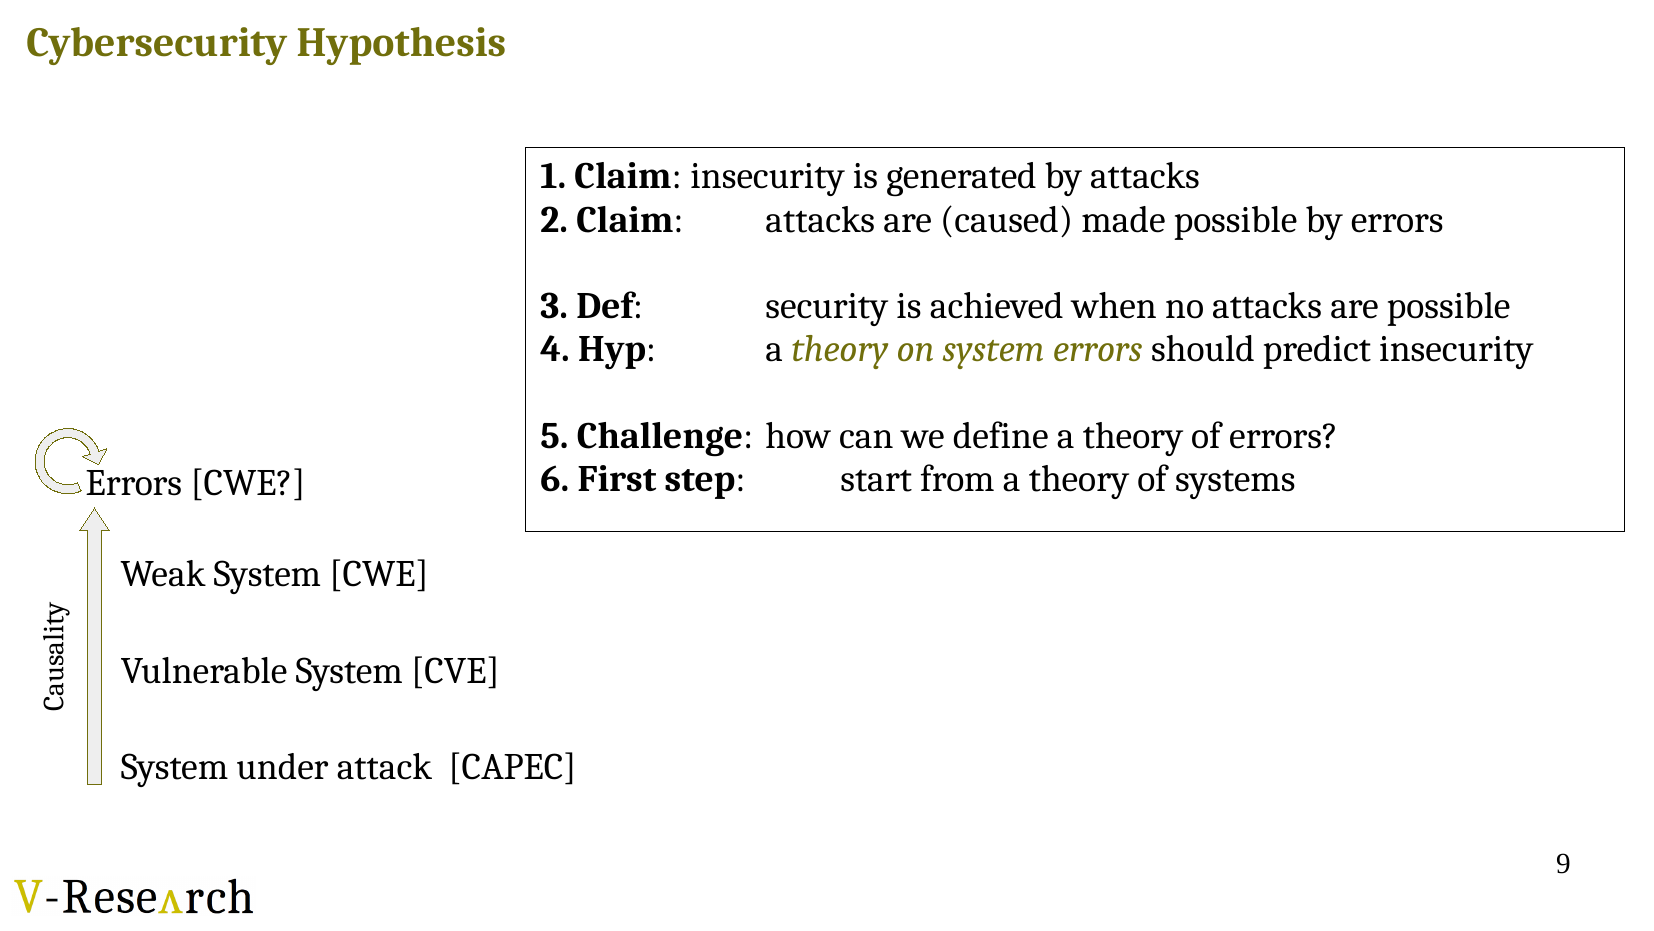

Cybersecurity Hypothesis
1. Claim: 	insecurity is generated by attacks
2. Claim:		attacks are (caused) made possible by errors
3. Def: 		security is achieved when no attacks are possible
4. Hyp: 		a theory on system errors should predict insecurity
5. Challenge: 	how can we define a theory of errors?
6. First step:	 	start from a theory of systems
Errors [CWE?]
Weak System [CWE]
Causality
Vulnerable System [CVE]
System under attack [CAPEC]
9